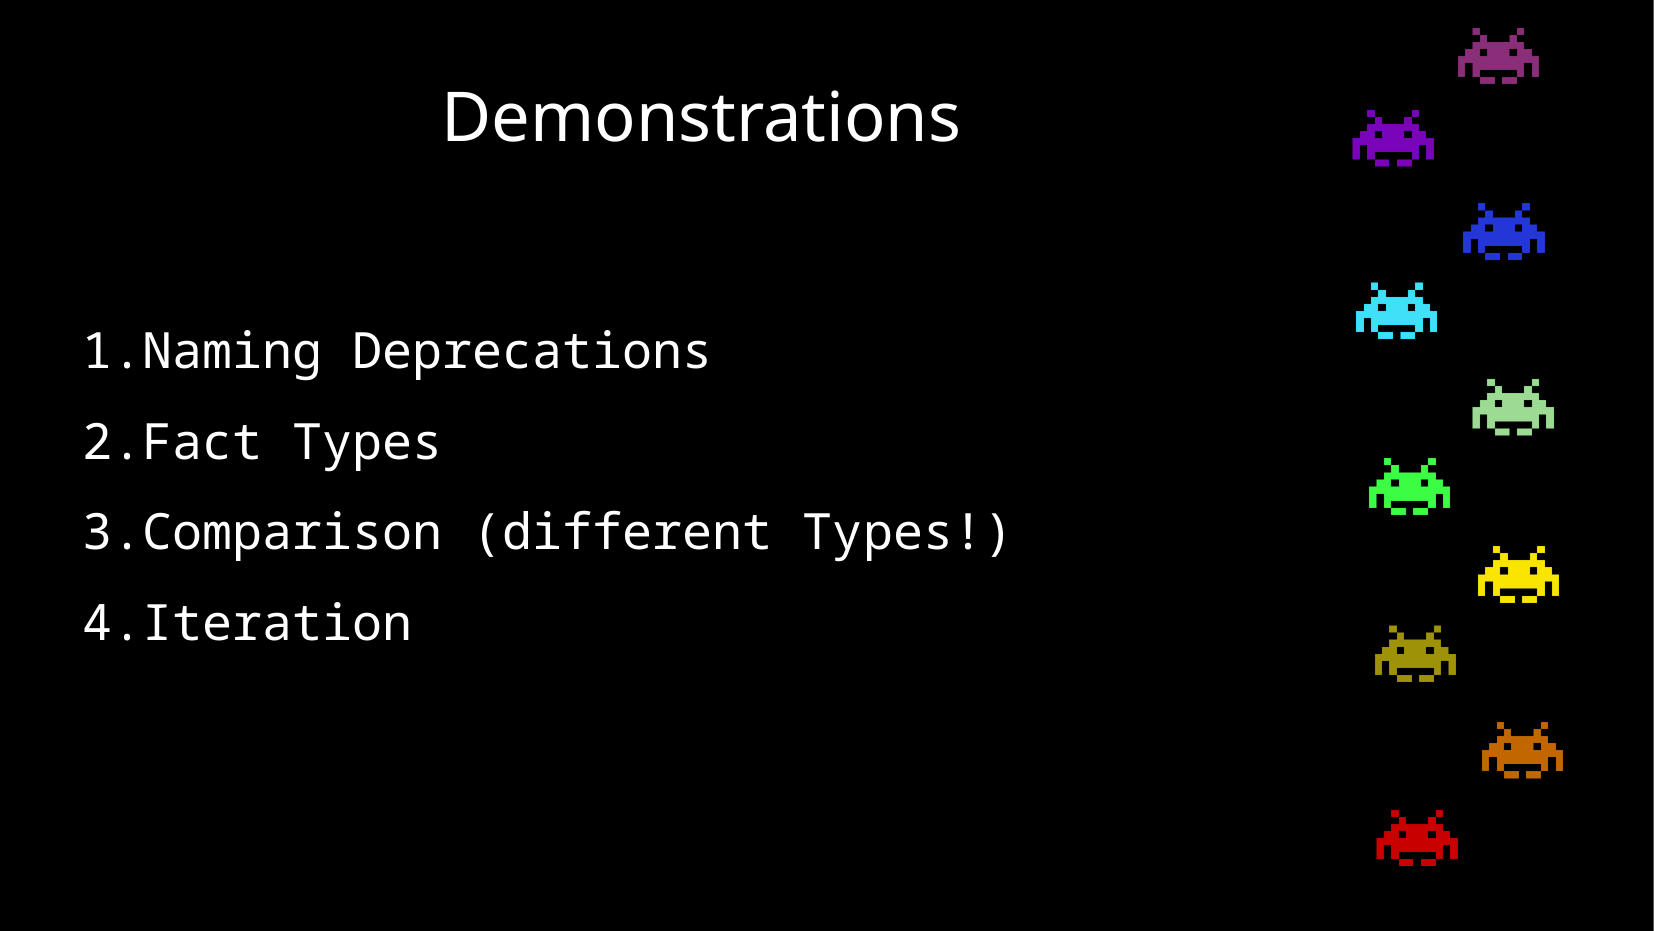

# Demonstrations
Naming Deprecations
Fact Types
Comparison (different Types!)
Iteration